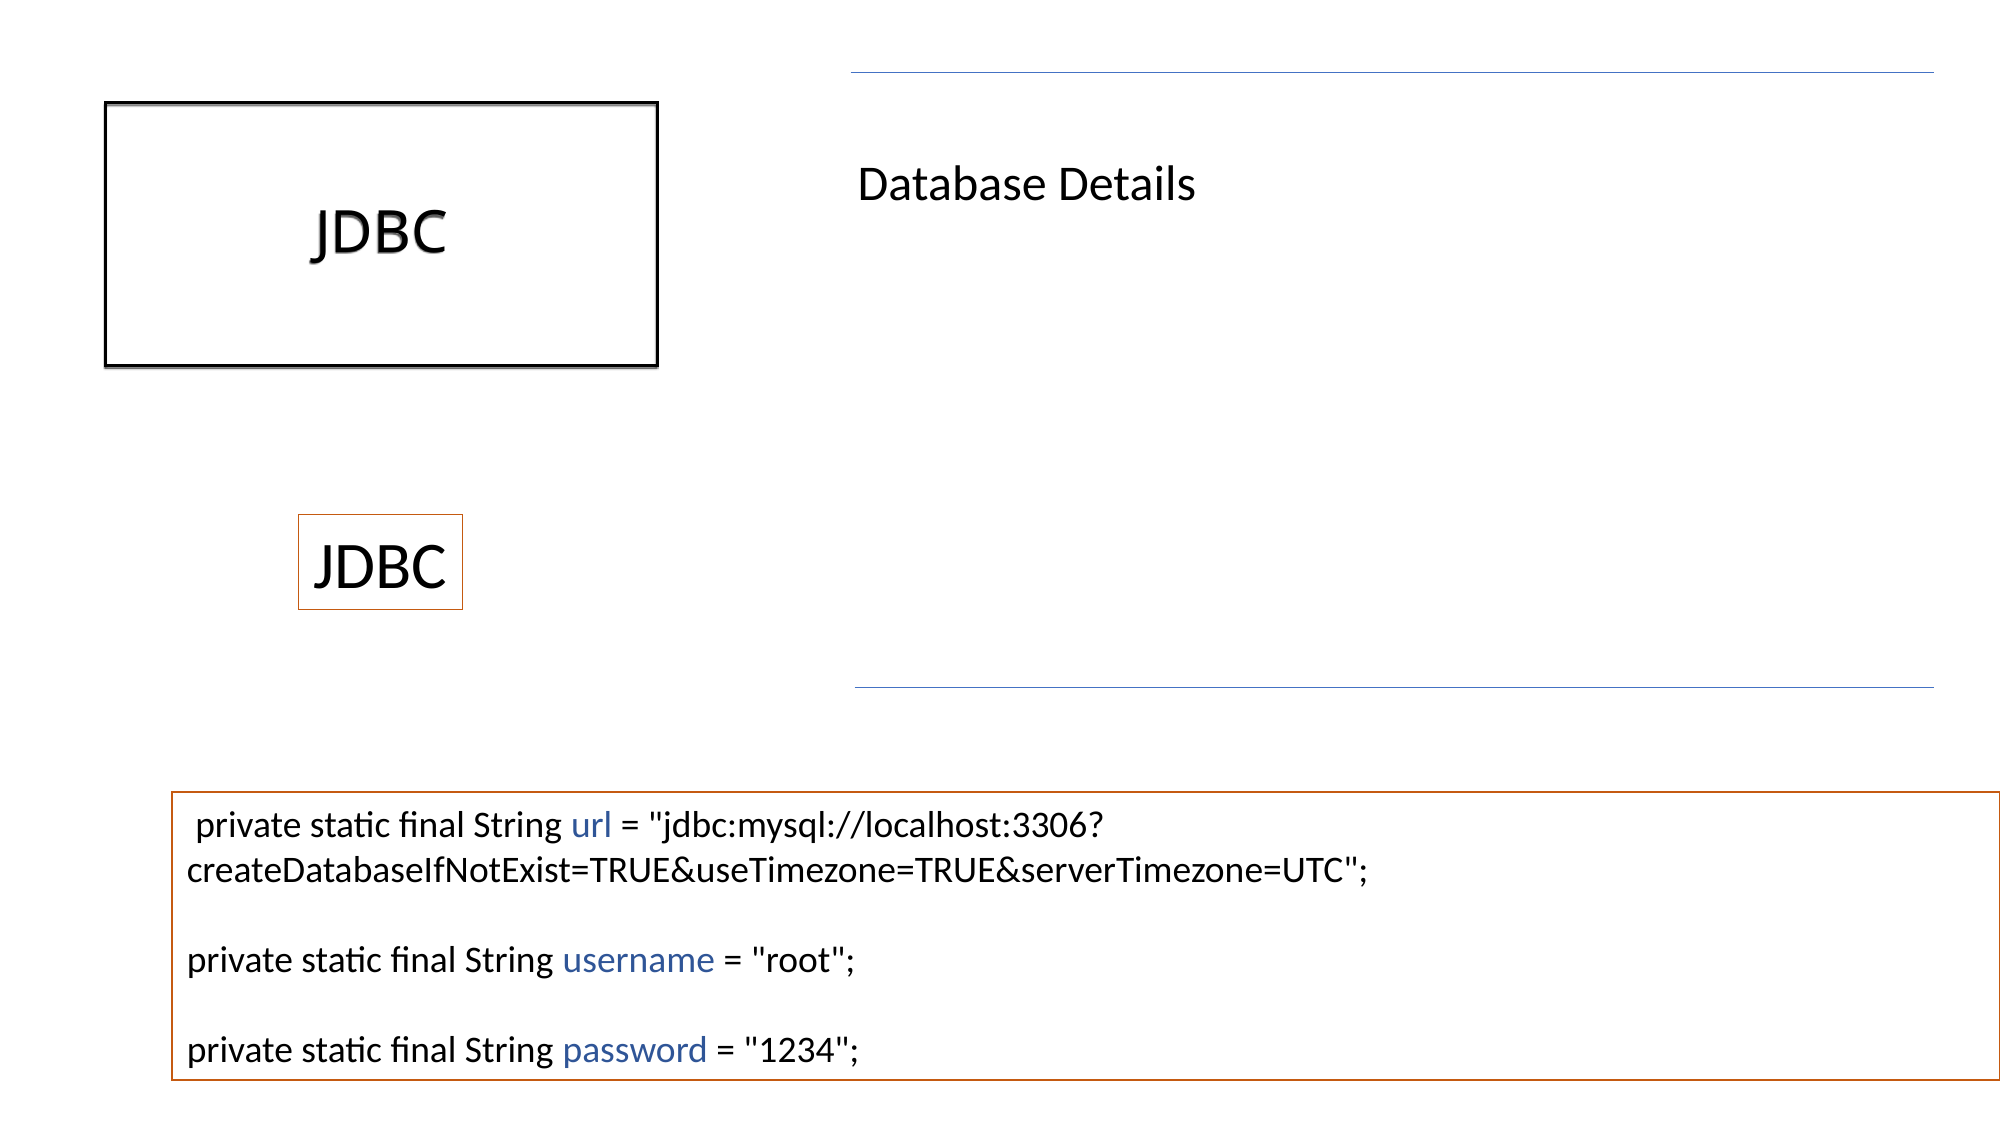

# JDBC
Database Details
JDBC
 private static final String url = "jdbc:mysql://localhost:3306?createDatabaseIfNotExist=TRUE&useTimezone=TRUE&serverTimezone=UTC";
private static final String username = "root";
private static final String password = "1234";